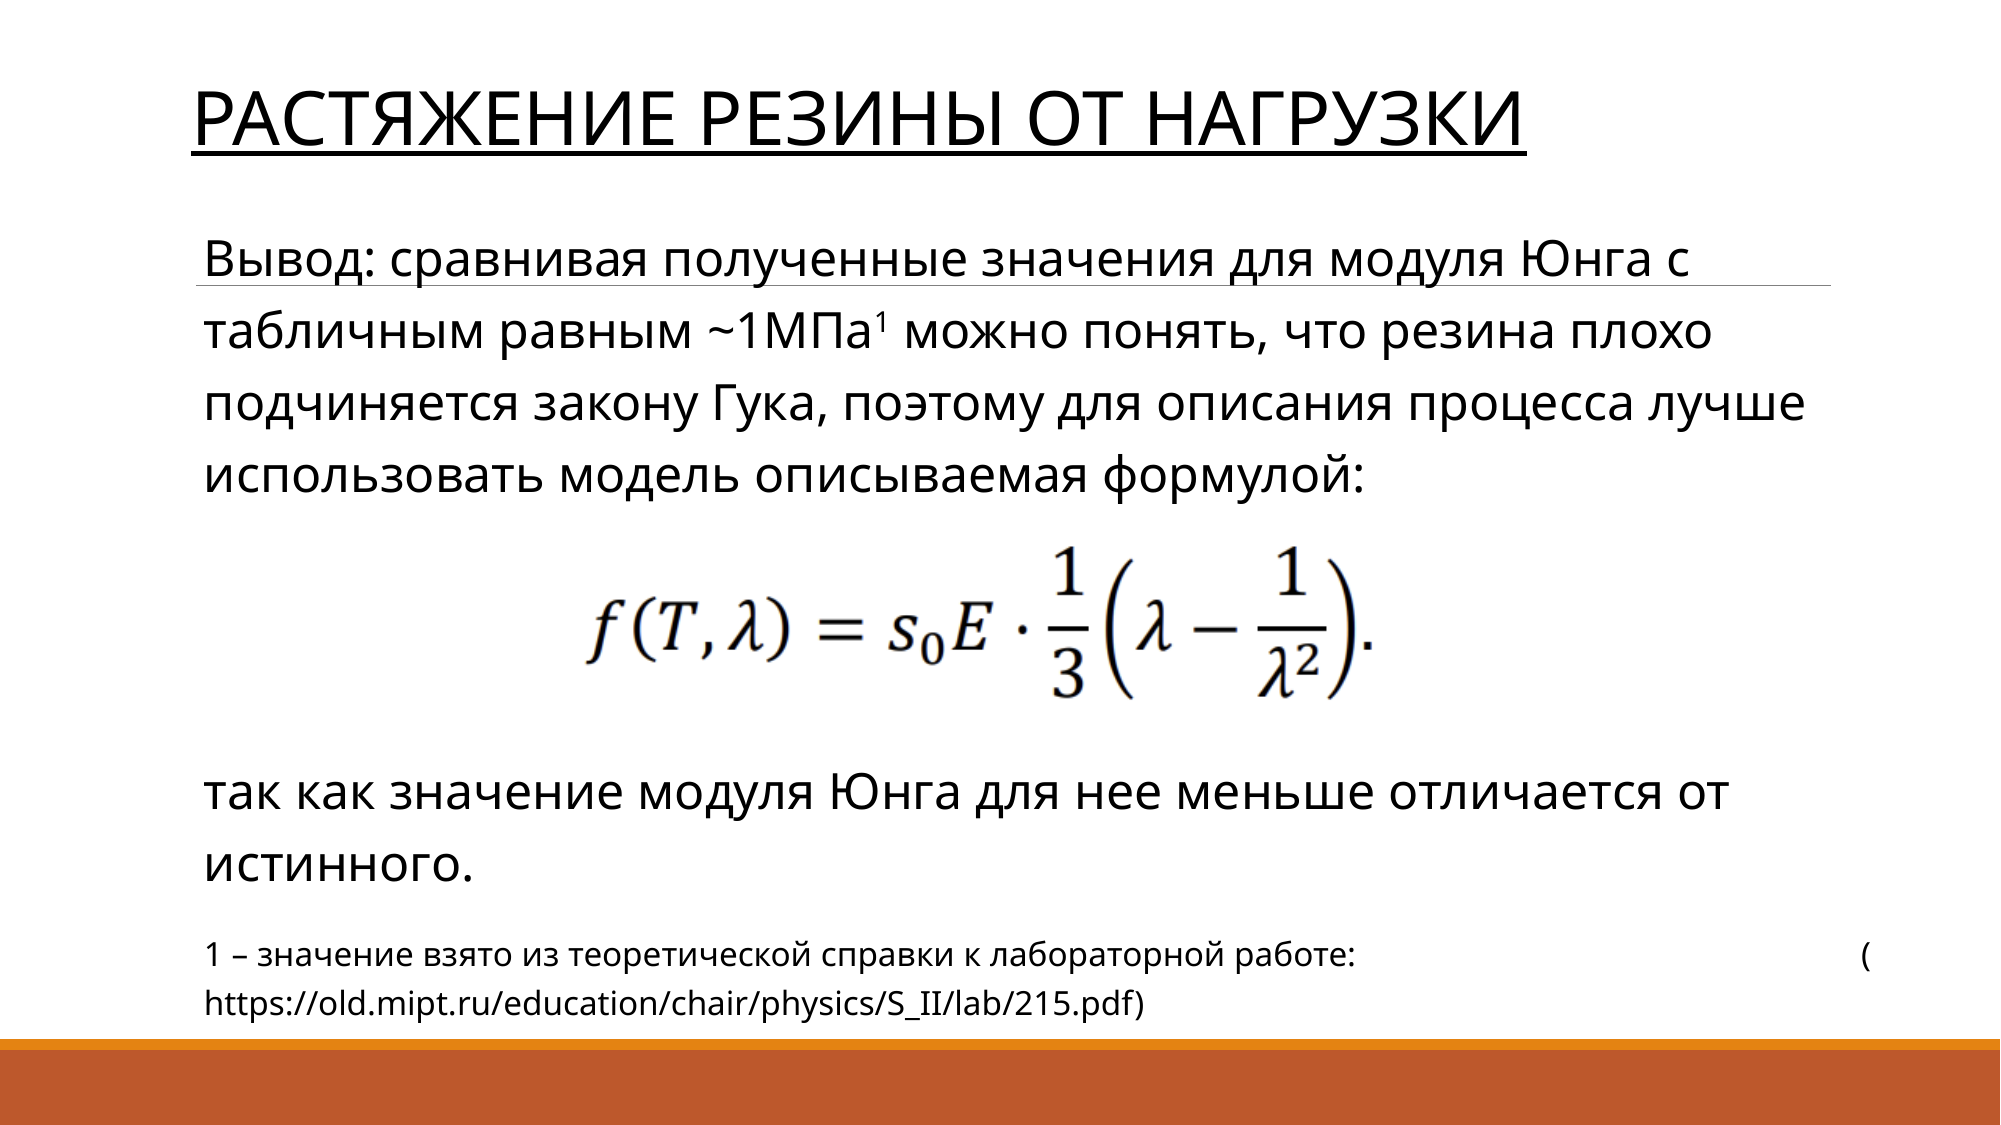

# Растяжение резины от нагрузки
Вывод: сравнивая полученные значения для модуля Юнга с табличным равным ~1МПа1 можно понять, что резина плохо подчиняется закону Гука, поэтому для описания процесса лучше использовать модель описываемая формулой:
так как значение модуля Юнга для нее меньше отличается от истинного.
1 – значение взято из теоретической справки к лабораторной работе:			 (https://old.mipt.ru/education/chair/physics/S_II/lab/215.pdf)